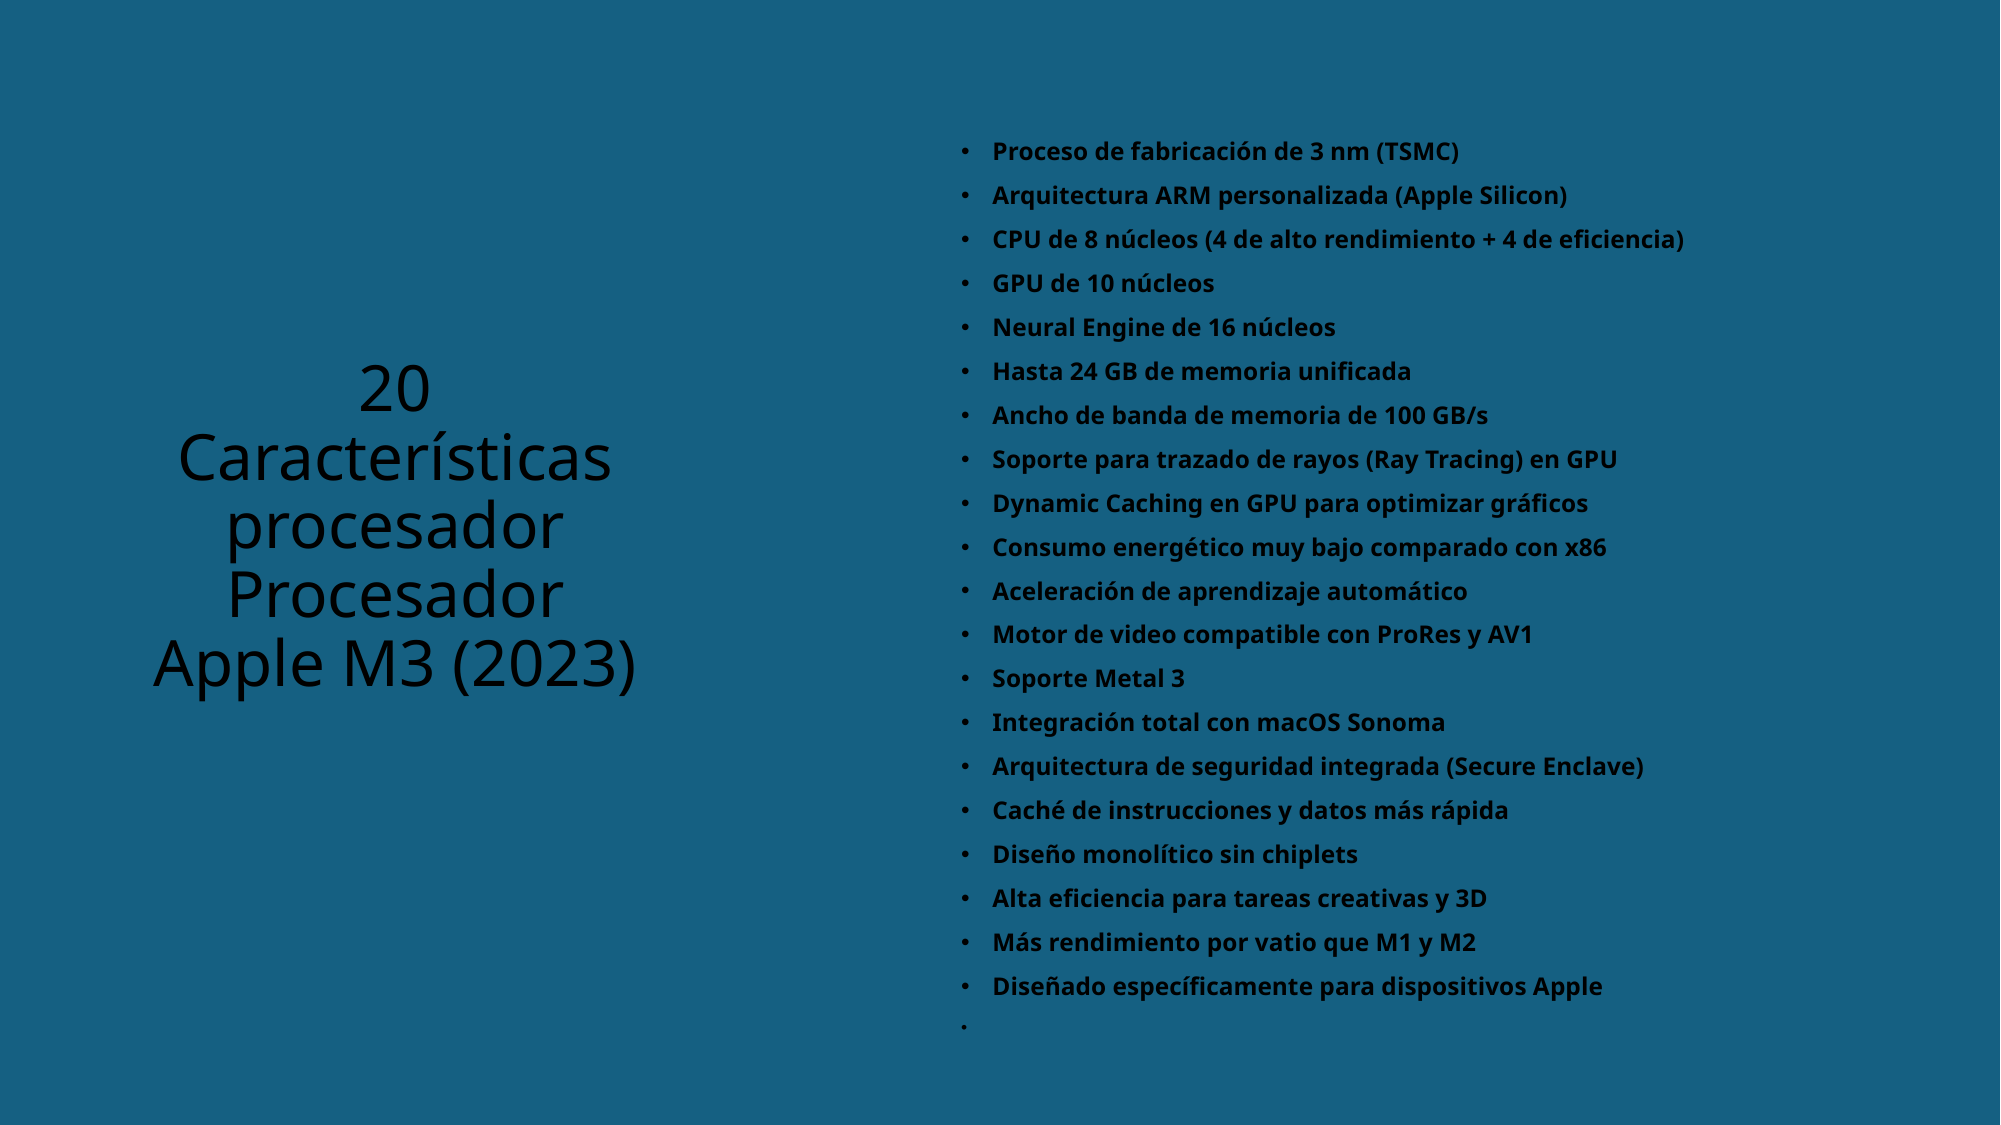

Proceso de fabricación de 3 nm (TSMC)
Arquitectura ARM personalizada (Apple Silicon)
CPU de 8 núcleos (4 de alto rendimiento + 4 de eficiencia)
GPU de 10 núcleos
Neural Engine de 16 núcleos
Hasta 24 GB de memoria unificada
Ancho de banda de memoria de 100 GB/s
Soporte para trazado de rayos (Ray Tracing) en GPU
Dynamic Caching en GPU para optimizar gráficos
Consumo energético muy bajo comparado con x86
Aceleración de aprendizaje automático
Motor de video compatible con ProRes y AV1
Soporte Metal 3
Integración total con macOS Sonoma
Arquitectura de seguridad integrada (Secure Enclave)
Caché de instrucciones y datos más rápida
Diseño monolítico sin chiplets
Alta eficiencia para tareas creativas y 3D
Más rendimiento por vatio que M1 y M2
Diseñado específicamente para dispositivos Apple
# 20 Características procesador Procesador Apple M3 (2023)